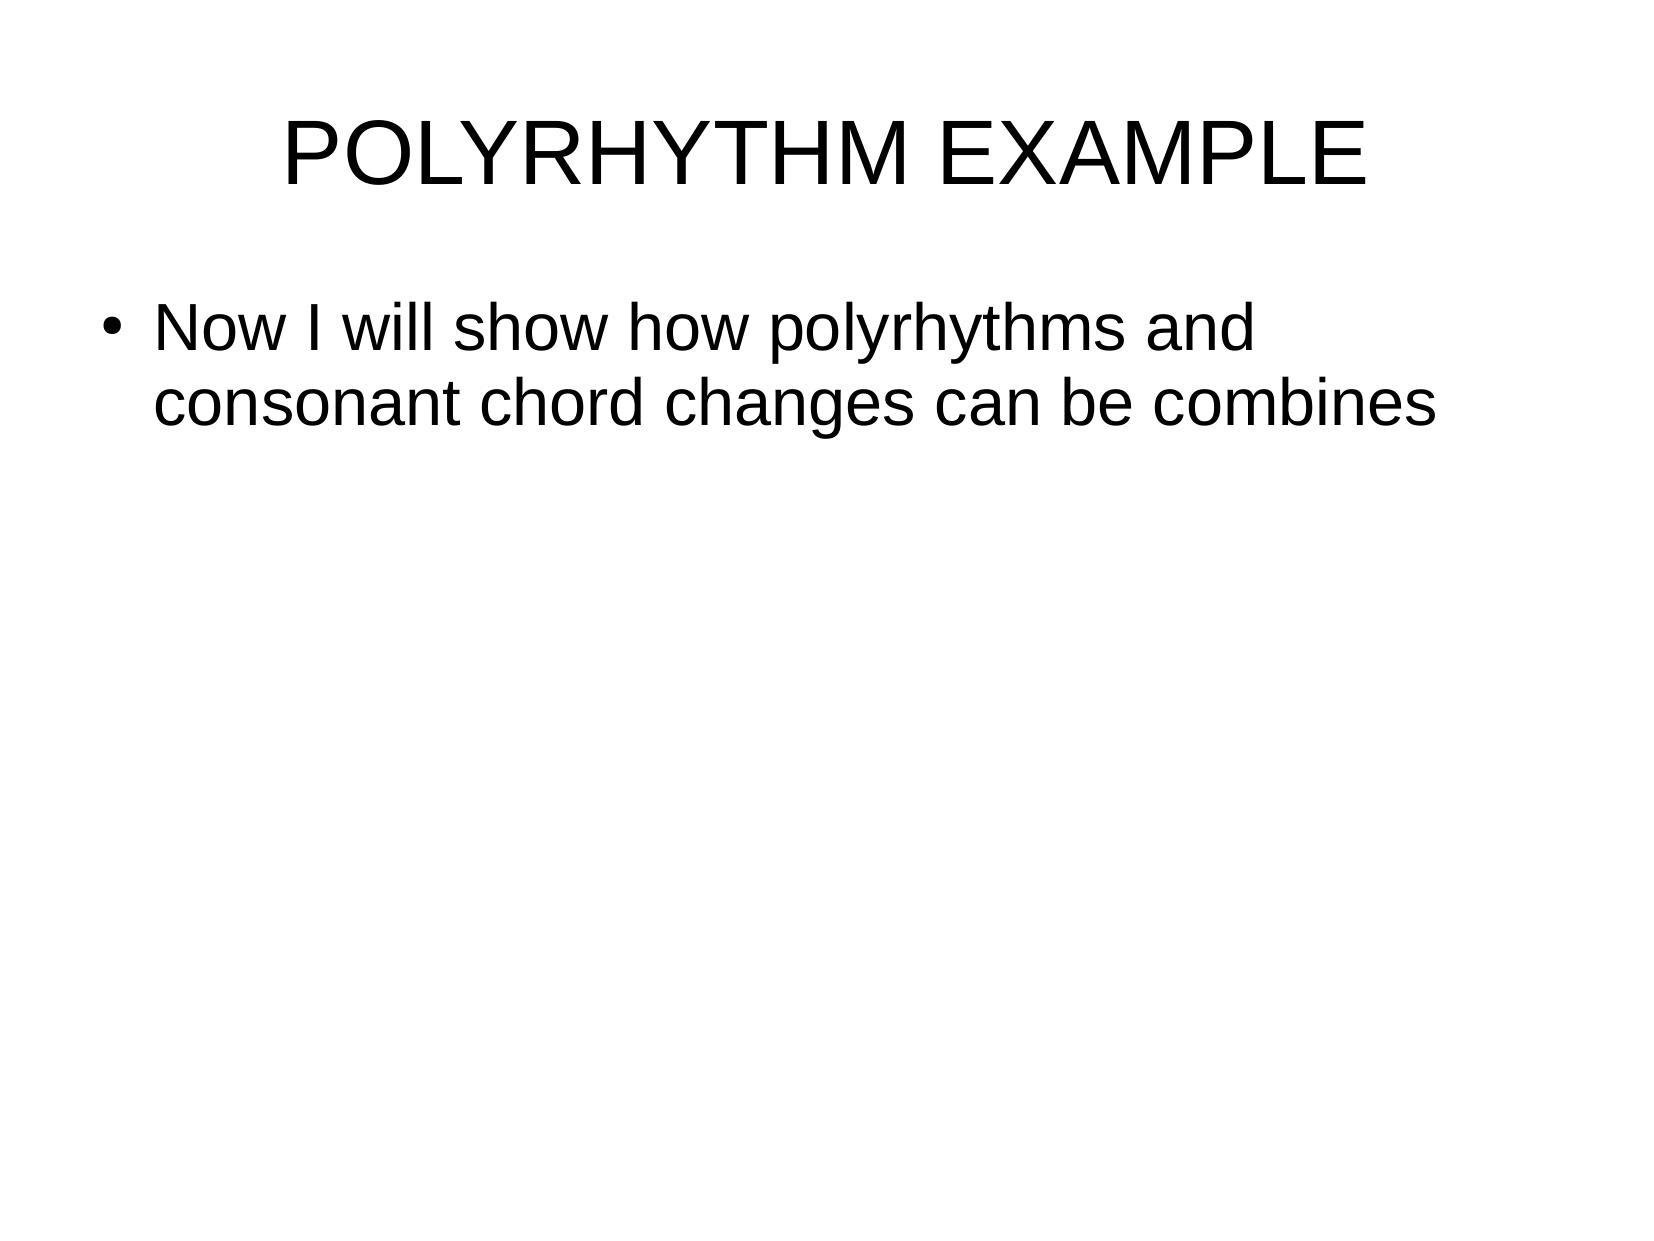

# POLYRHYTHM EXAMPLE
Now I will show how polyrhythms and consonant chord changes can be combines